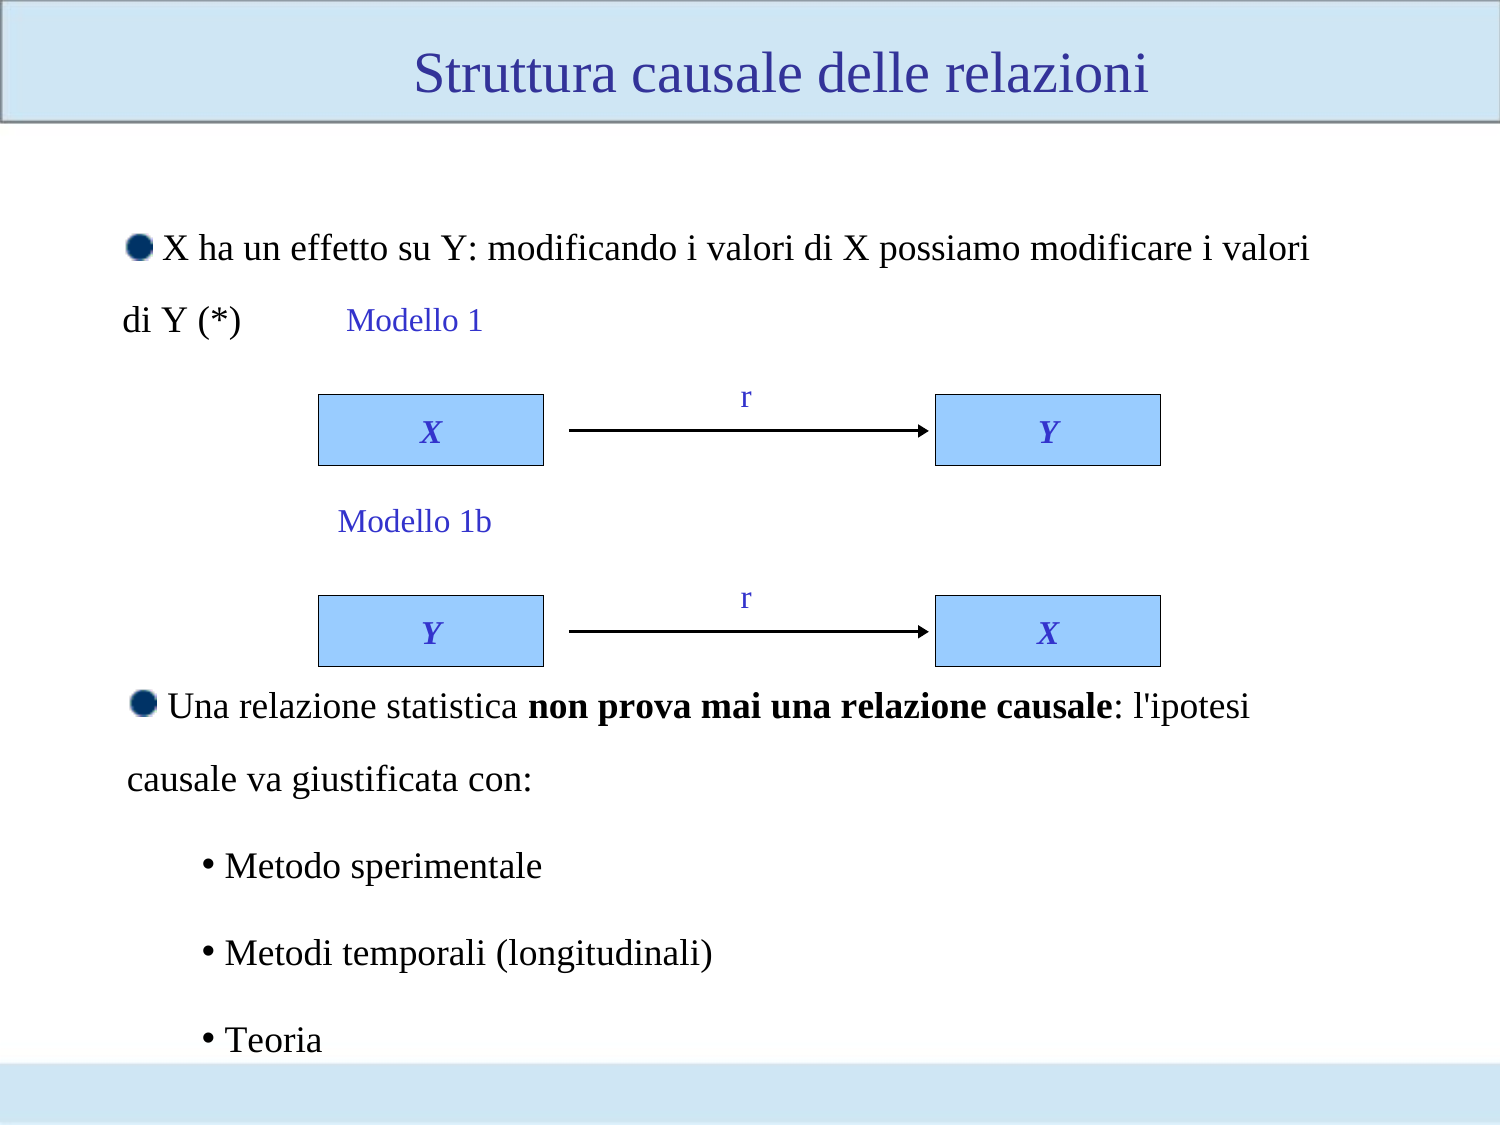

# Struttura causale delle relazioni
 X ha un effetto su Y: modificando i valori di X possiamo modificare i valori di Y (*)
Modello 1
r
X
Y
Modello 1b
r
Y
X
 Una relazione statistica non prova mai una relazione causale: l'ipotesi causale va giustificata con:
 Metodo sperimentale
 Metodi temporali (longitudinali)
 Teoria